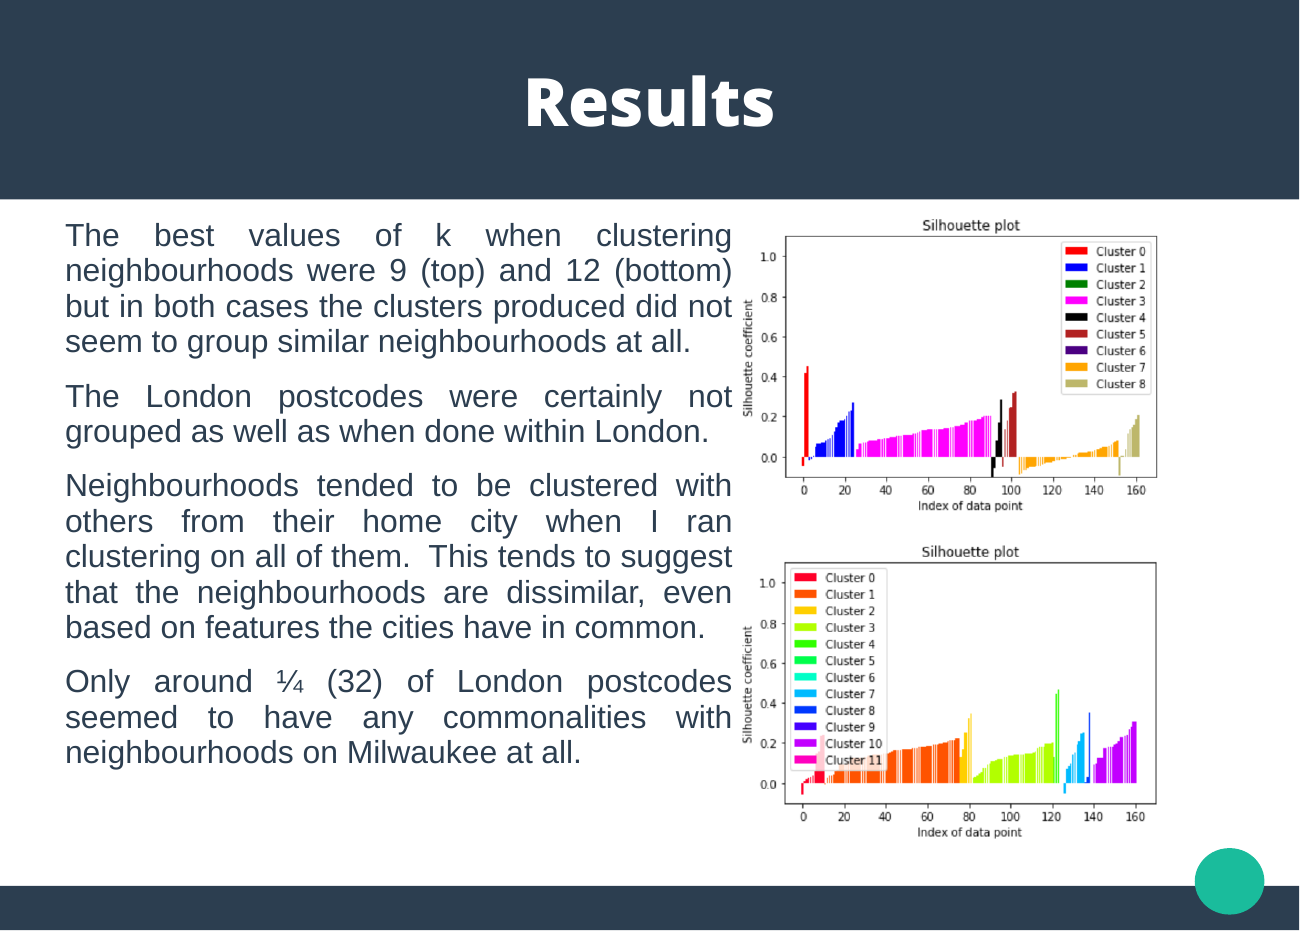

Results
# The best values of k when clustering neighbourhoods were 9 (top) and 12 (bottom) but in both cases the clusters produced did not seem to group similar neighbourhoods at all.
The London postcodes were certainly not grouped as well as when done within London.
Neighbourhoods tended to be clustered with others from their home city when I ran clustering on all of them. This tends to suggest that the neighbourhoods are dissimilar, even based on features the cities have in common.
Only around ¼ (32) of London postcodes seemed to have any commonalities with neighbourhoods on Milwaukee at all.